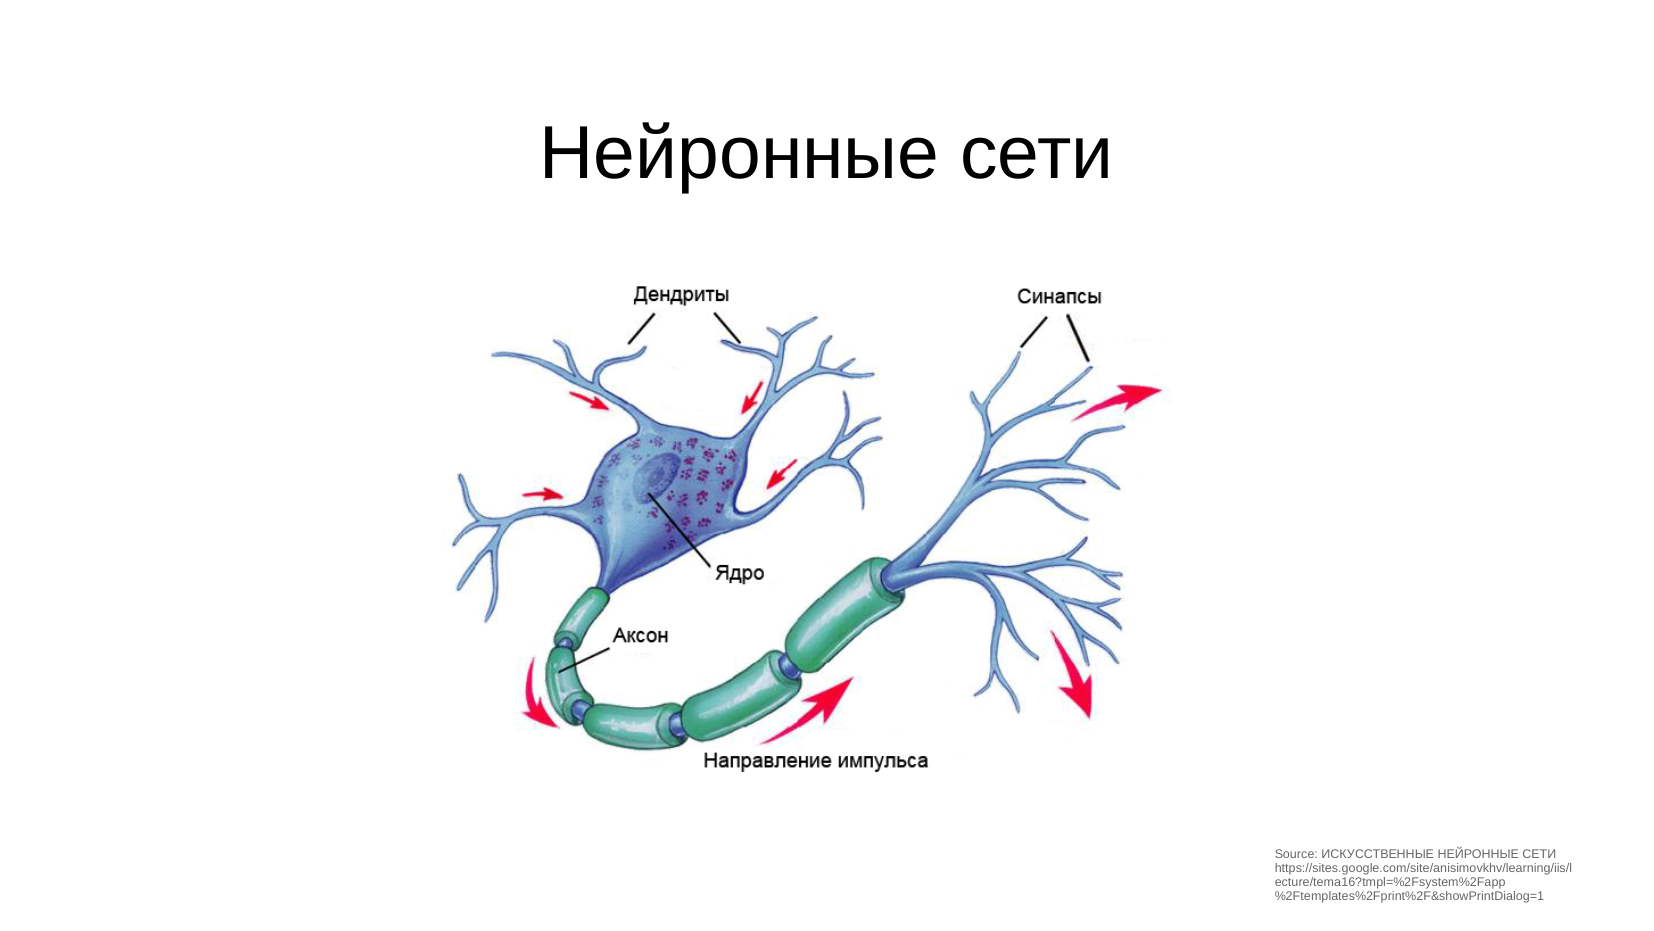

# Нейронные сети
Source: ИСКУССТВЕННЫЕ НЕЙРОННЫЕ СЕТИ
https://sites.google.com/site/anisimovkhv/learning/iis/lecture/tema16?tmpl=%2Fsystem%2Fapp%2Ftemplates%2Fprint%2F&showPrintDialog=1